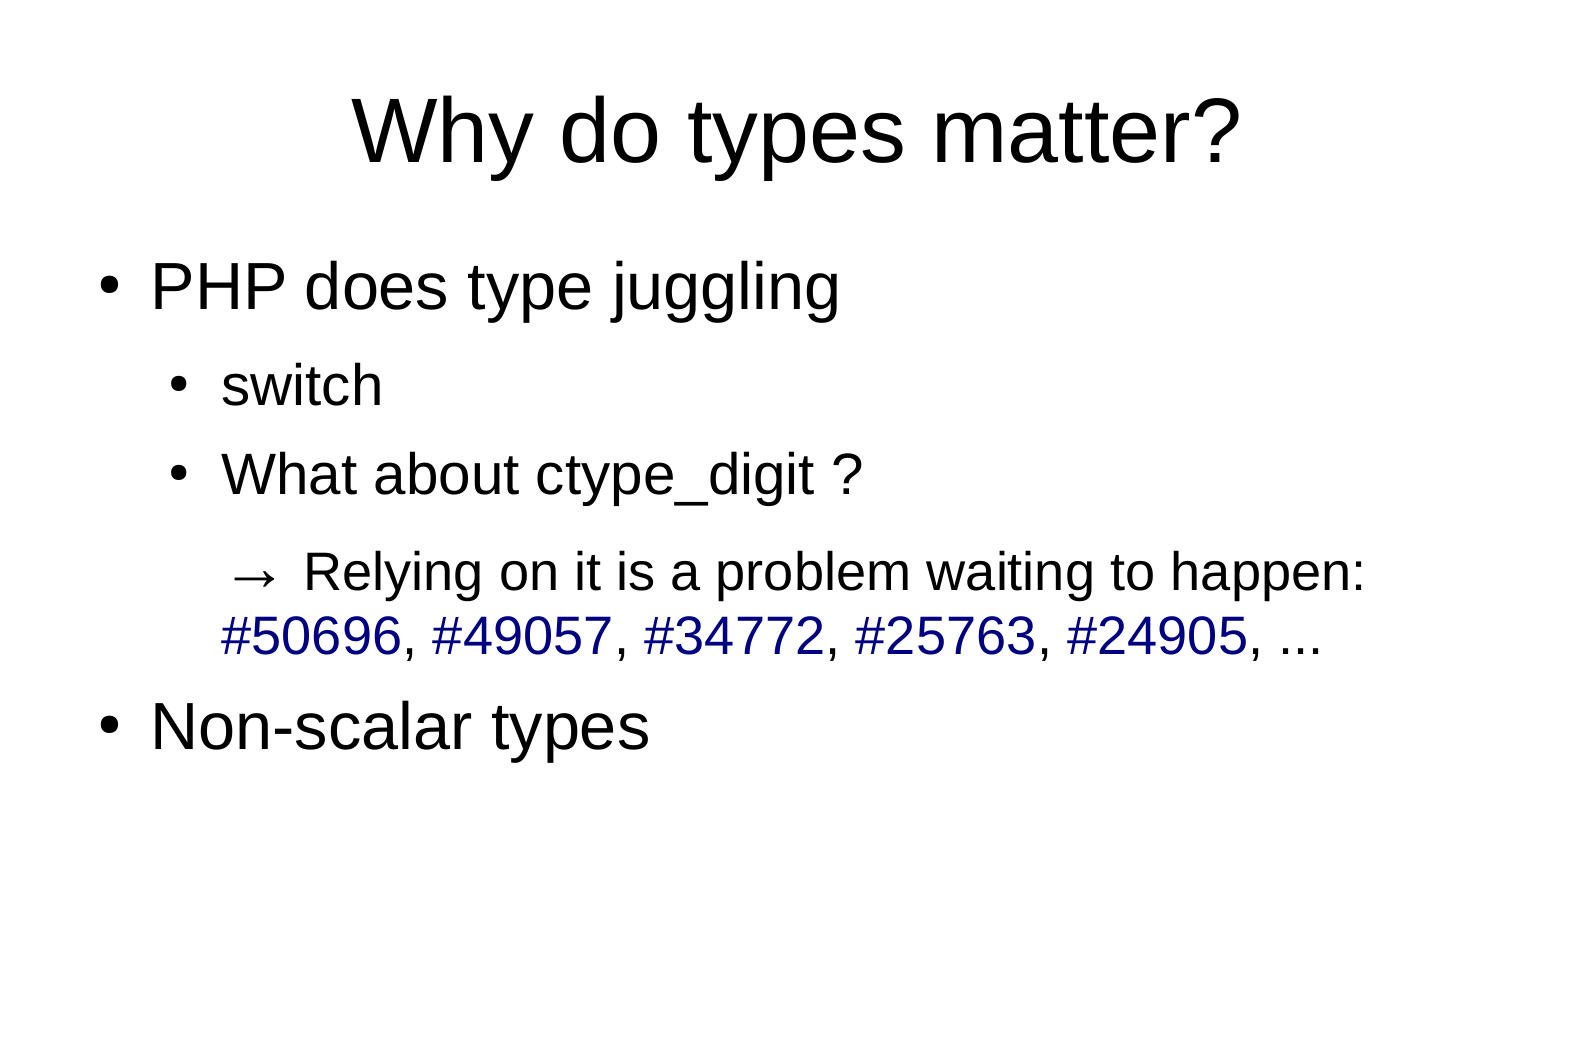

# Why do types matter?
PHP does type juggling
switch
What about ctype_digit ?
→ Relying on it is a problem waiting to happen: #50696, #49057, #34772, #25763, #24905, ...
Non-scalar types